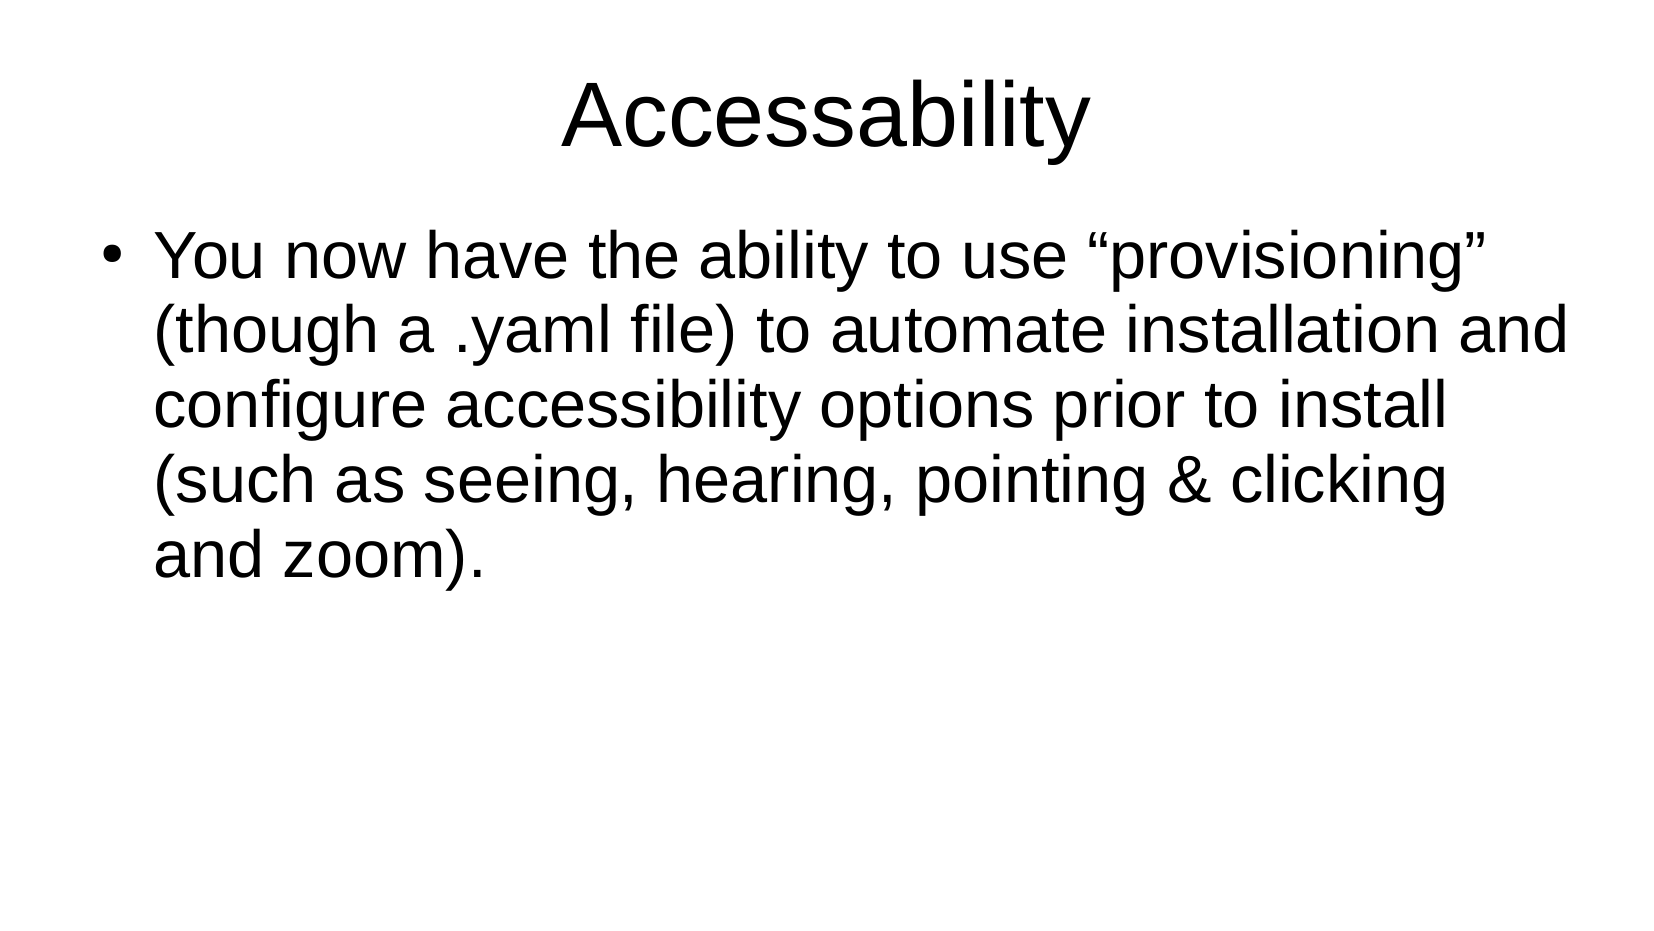

# Accessability
You now have the ability to use “provisioning” (though a .yaml file) to automate installation and configure accessibility options prior to install (such as seeing, hearing, pointing & clicking and zoom).